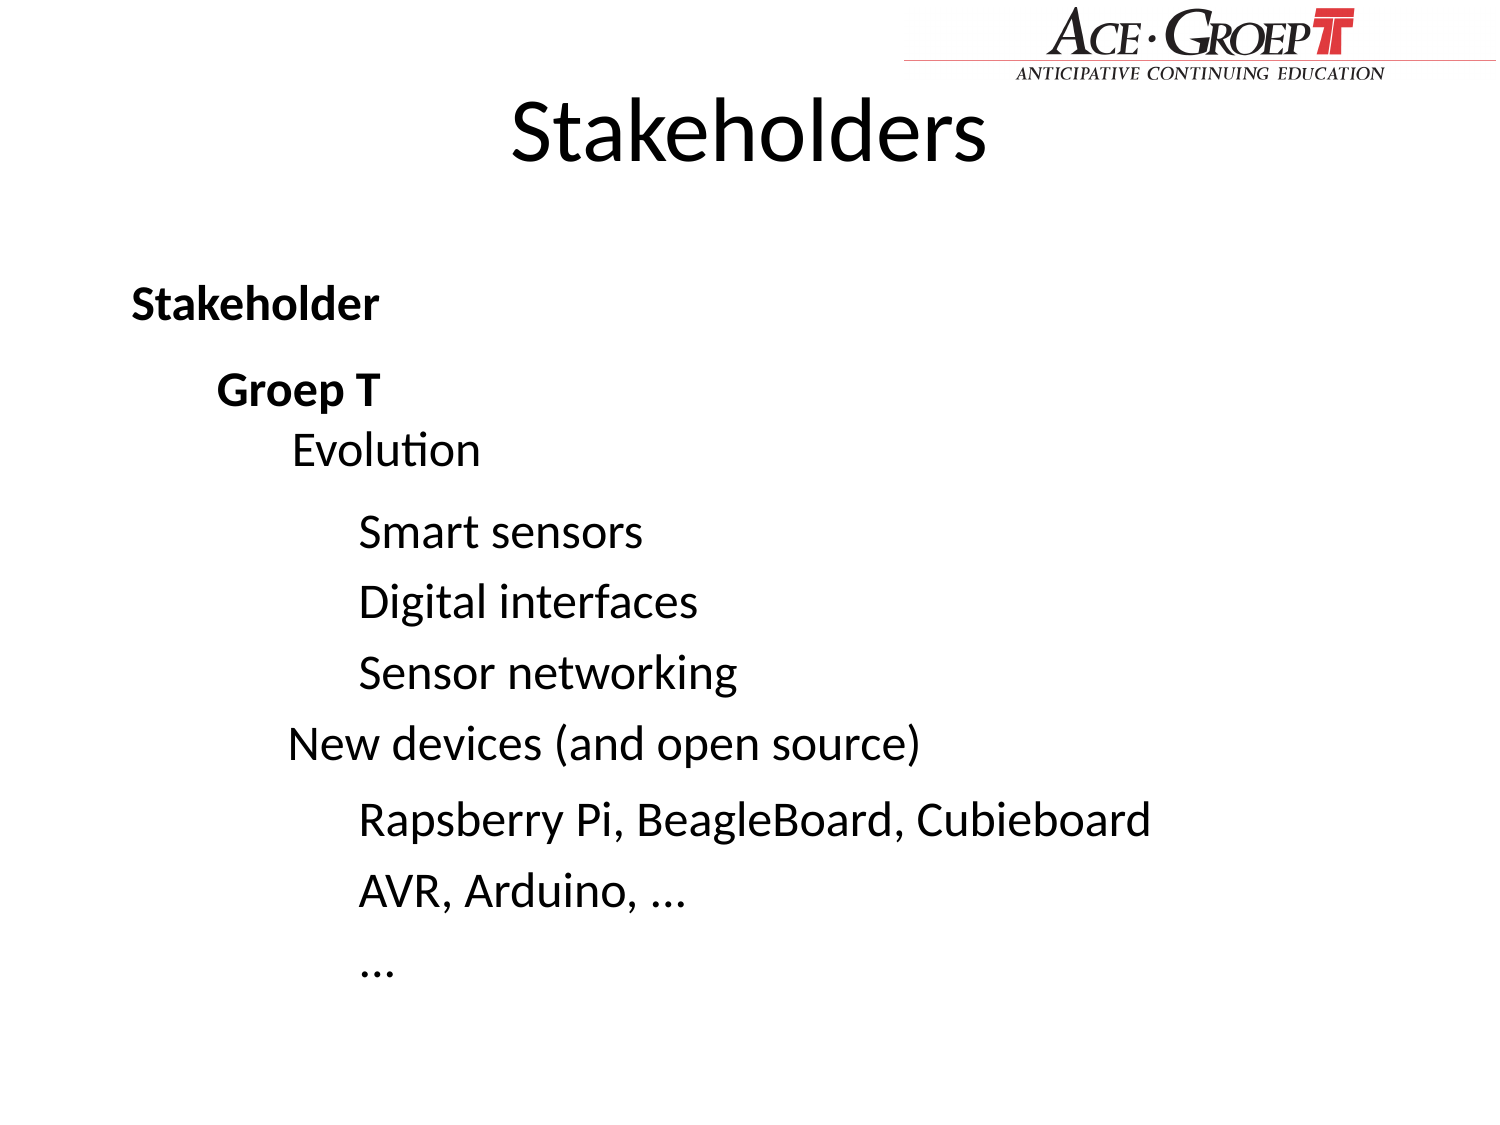

# Stakeholders
Stakeholder
Groep T
	Evolution
Smart sensors
Digital interfaces
Sensor networking
New devices (and open source)
Rapsberry Pi, BeagleBoard, Cubieboard
AVR, Arduino, ...
...